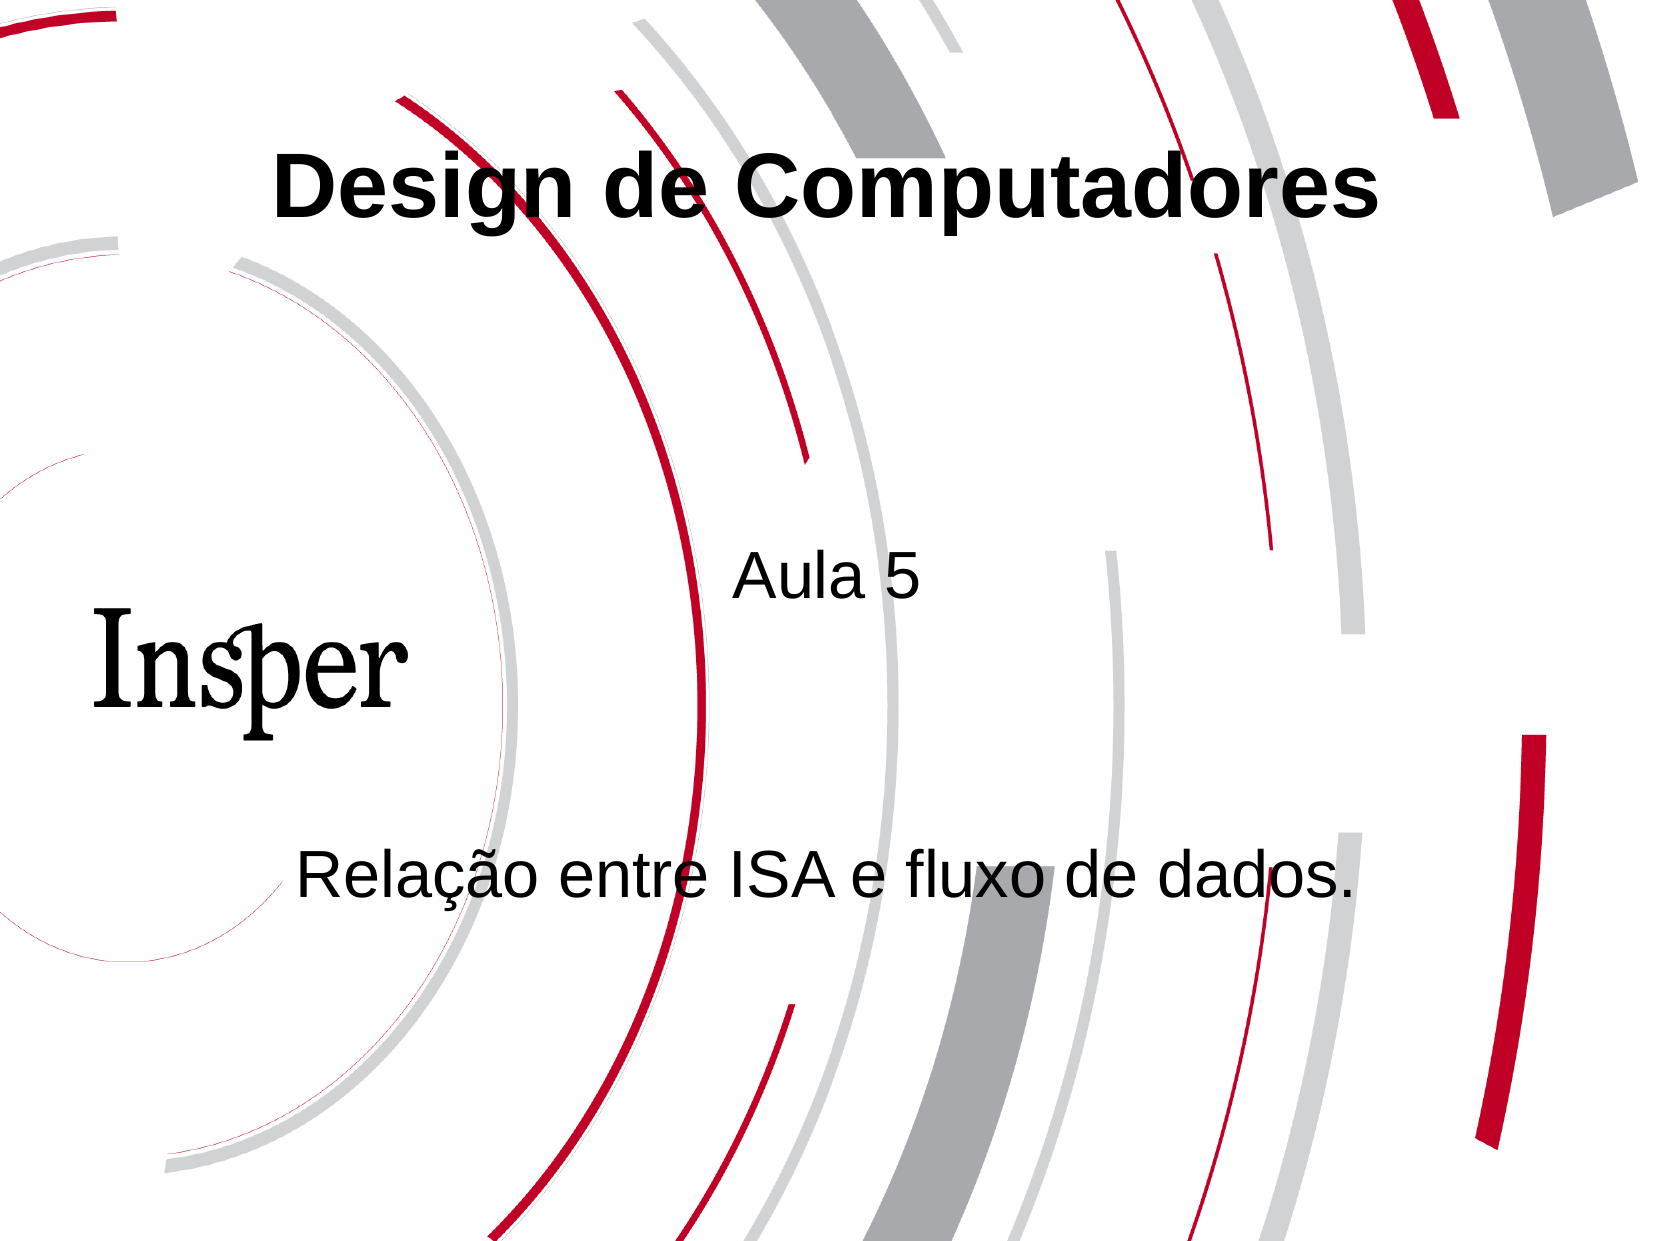

# Design de Computadores
Aula 5
Relação entre ISA e fluxo de dados.